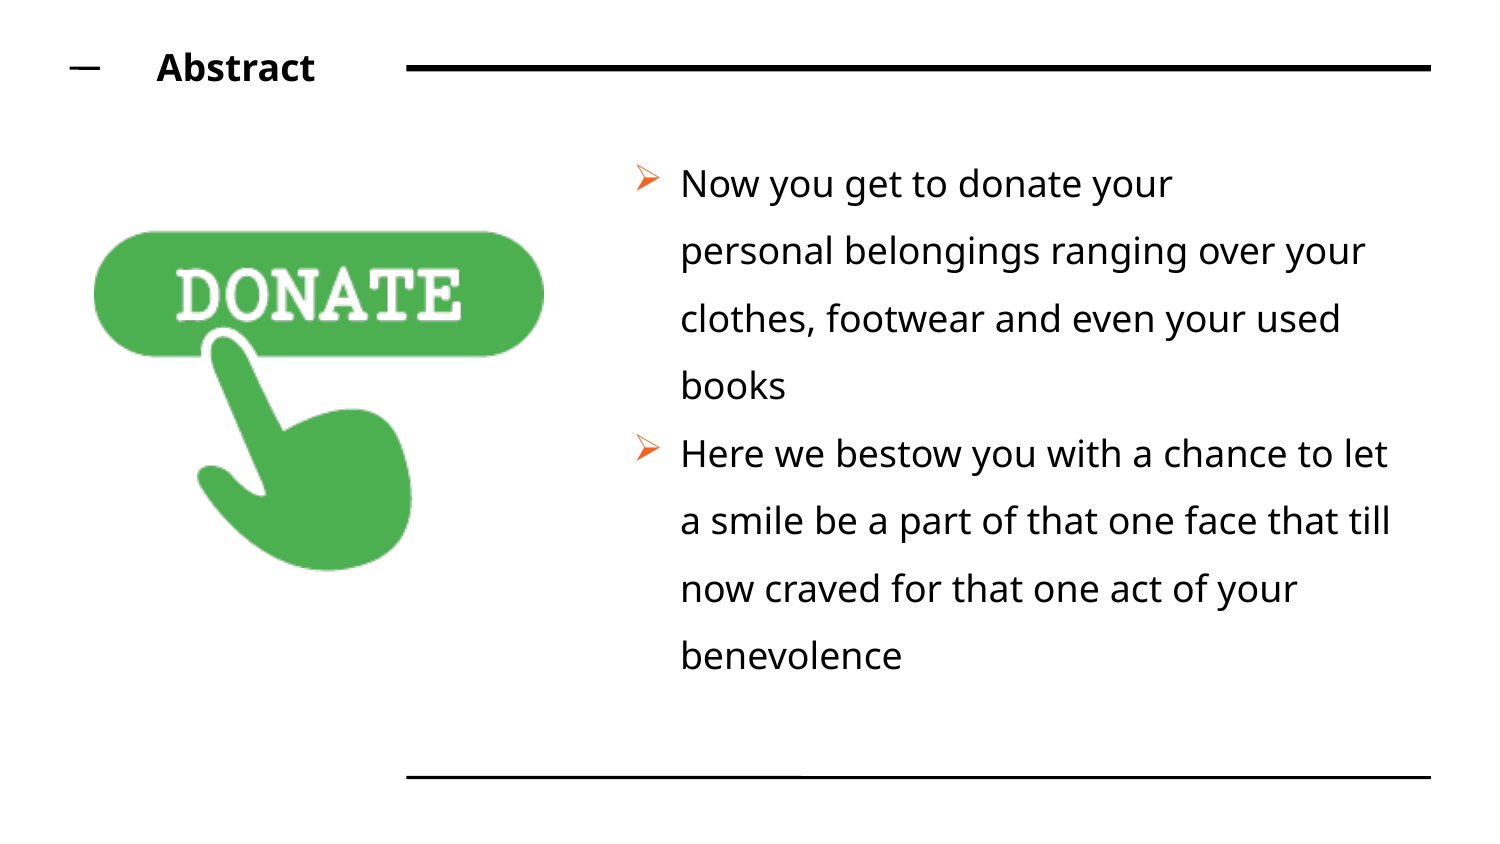

Abstract
Now you get to donate your
personal belongings ranging over your clothes, footwear and even your used books
Here we bestow you with a chance to let a smile be a part of that one face that till now craved for that one act of your benevolence